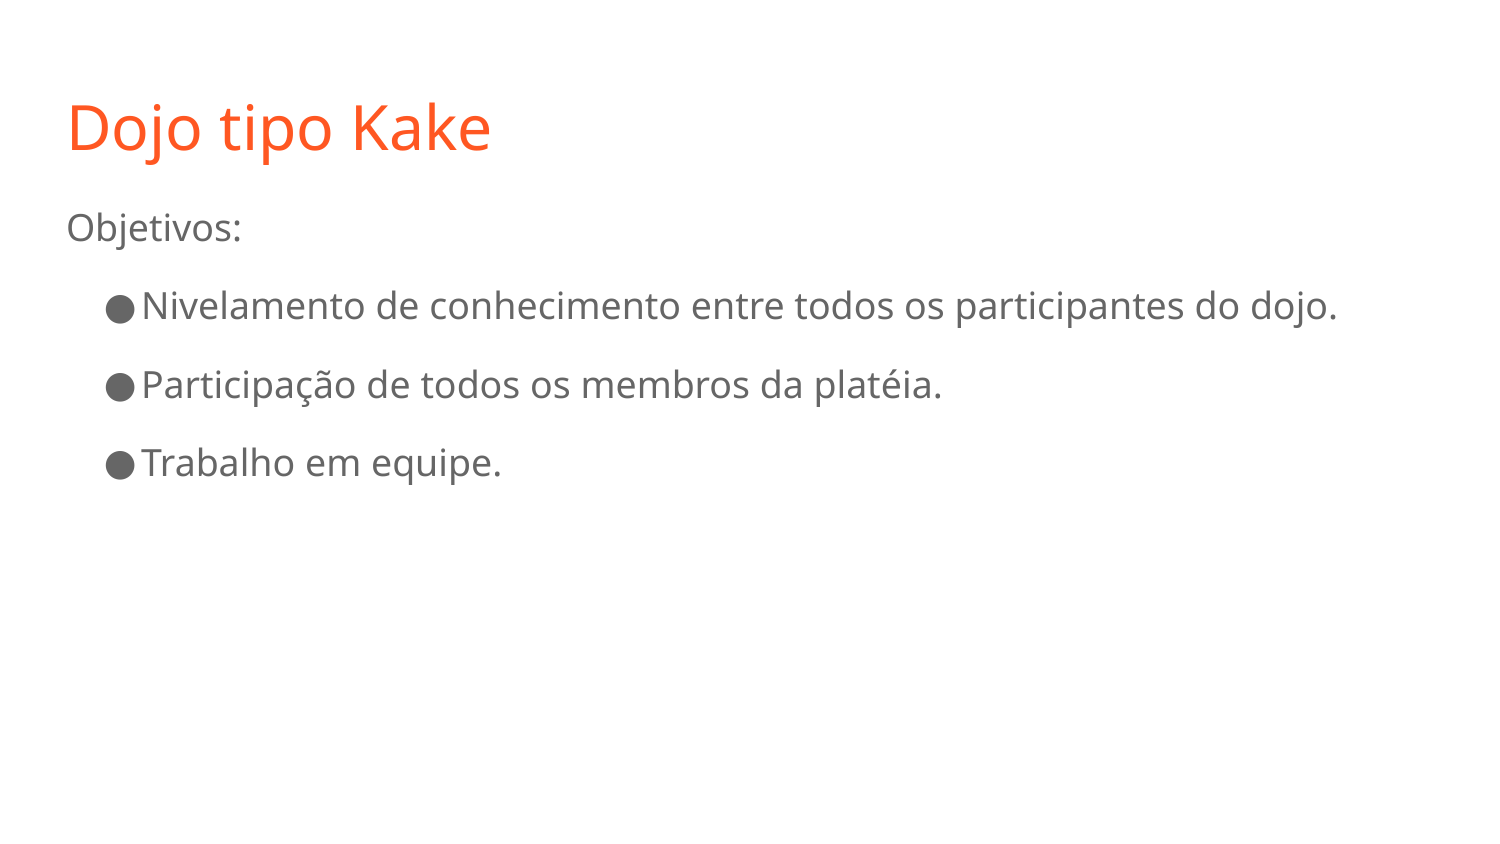

# Dojo tipo Kake
Objetivos:
Nivelamento de conhecimento entre todos os participantes do dojo.
Participação de todos os membros da platéia.
Trabalho em equipe.